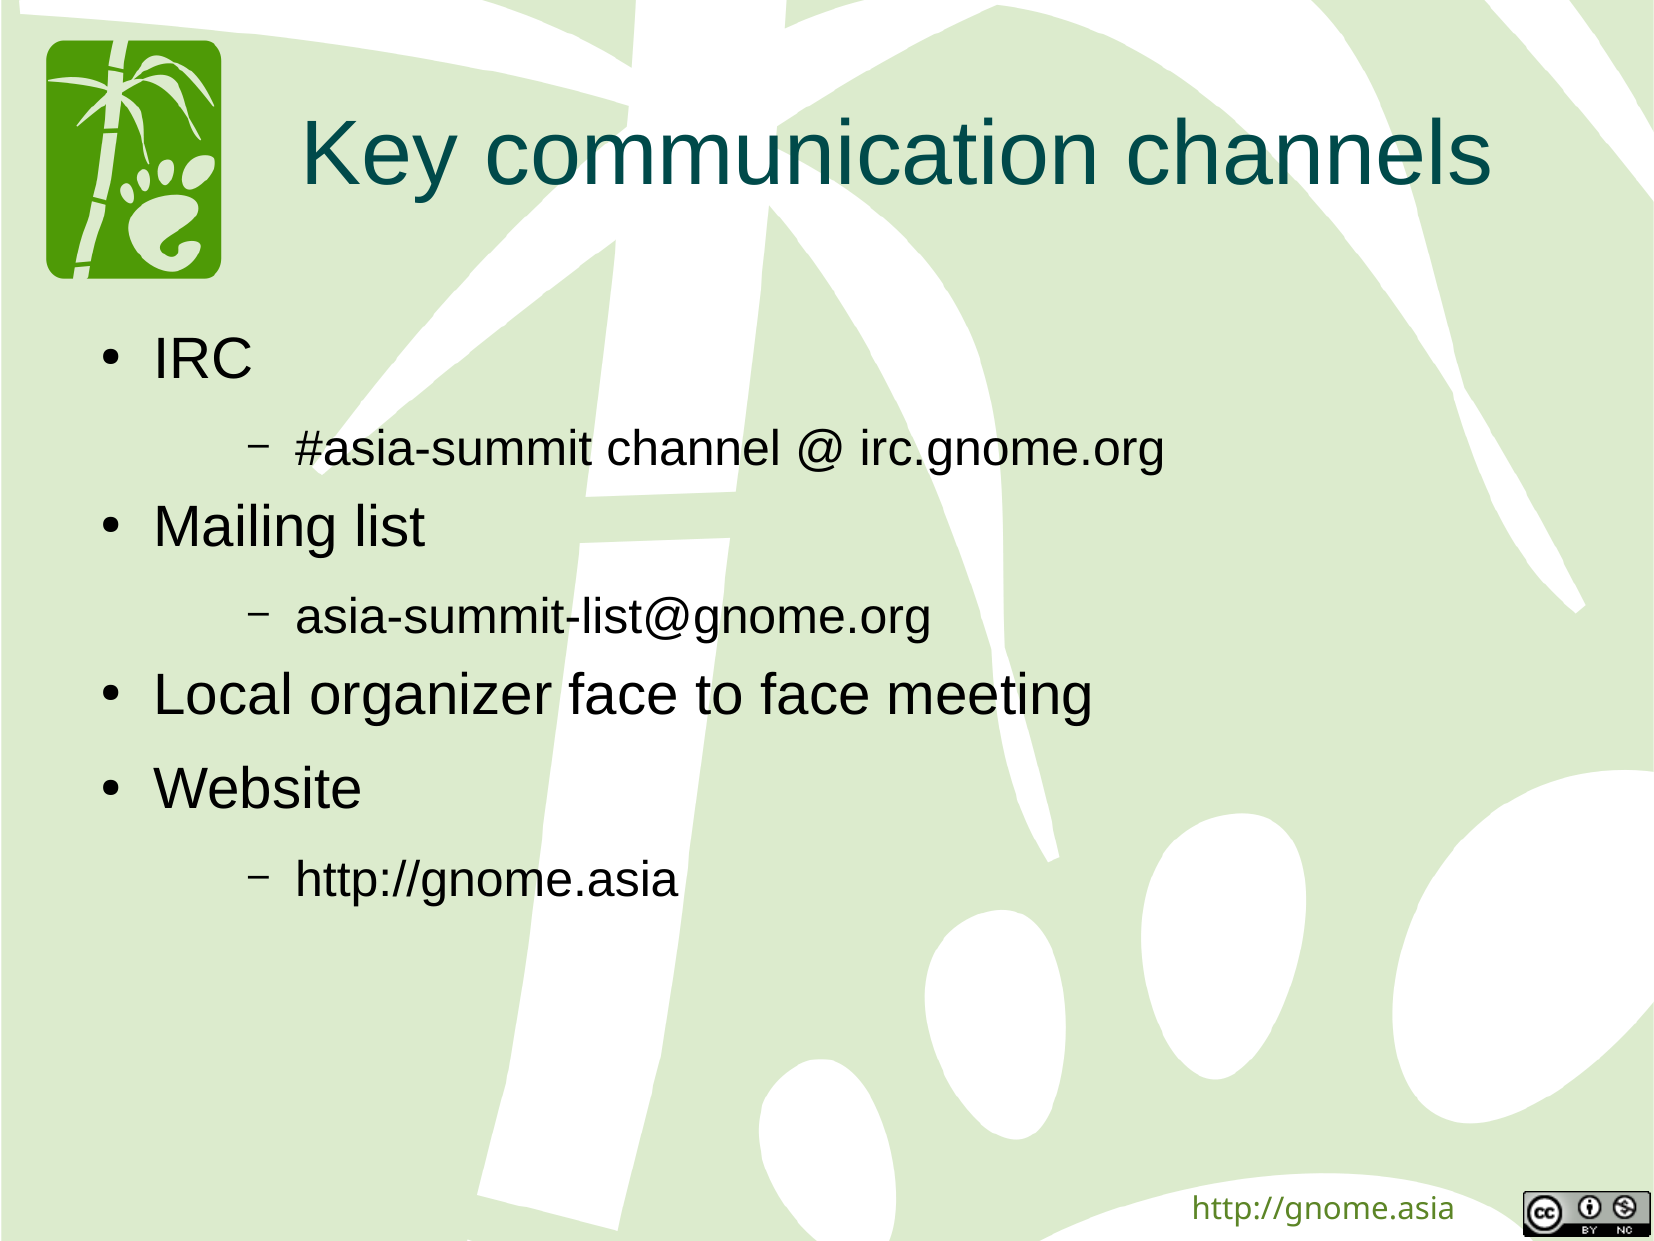

# Key communication channels
IRC
#asia-summit channel @ irc.gnome.org
Mailing list
asia-summit-list@gnome.org
Local organizer face to face meeting
Website
http://gnome.asia